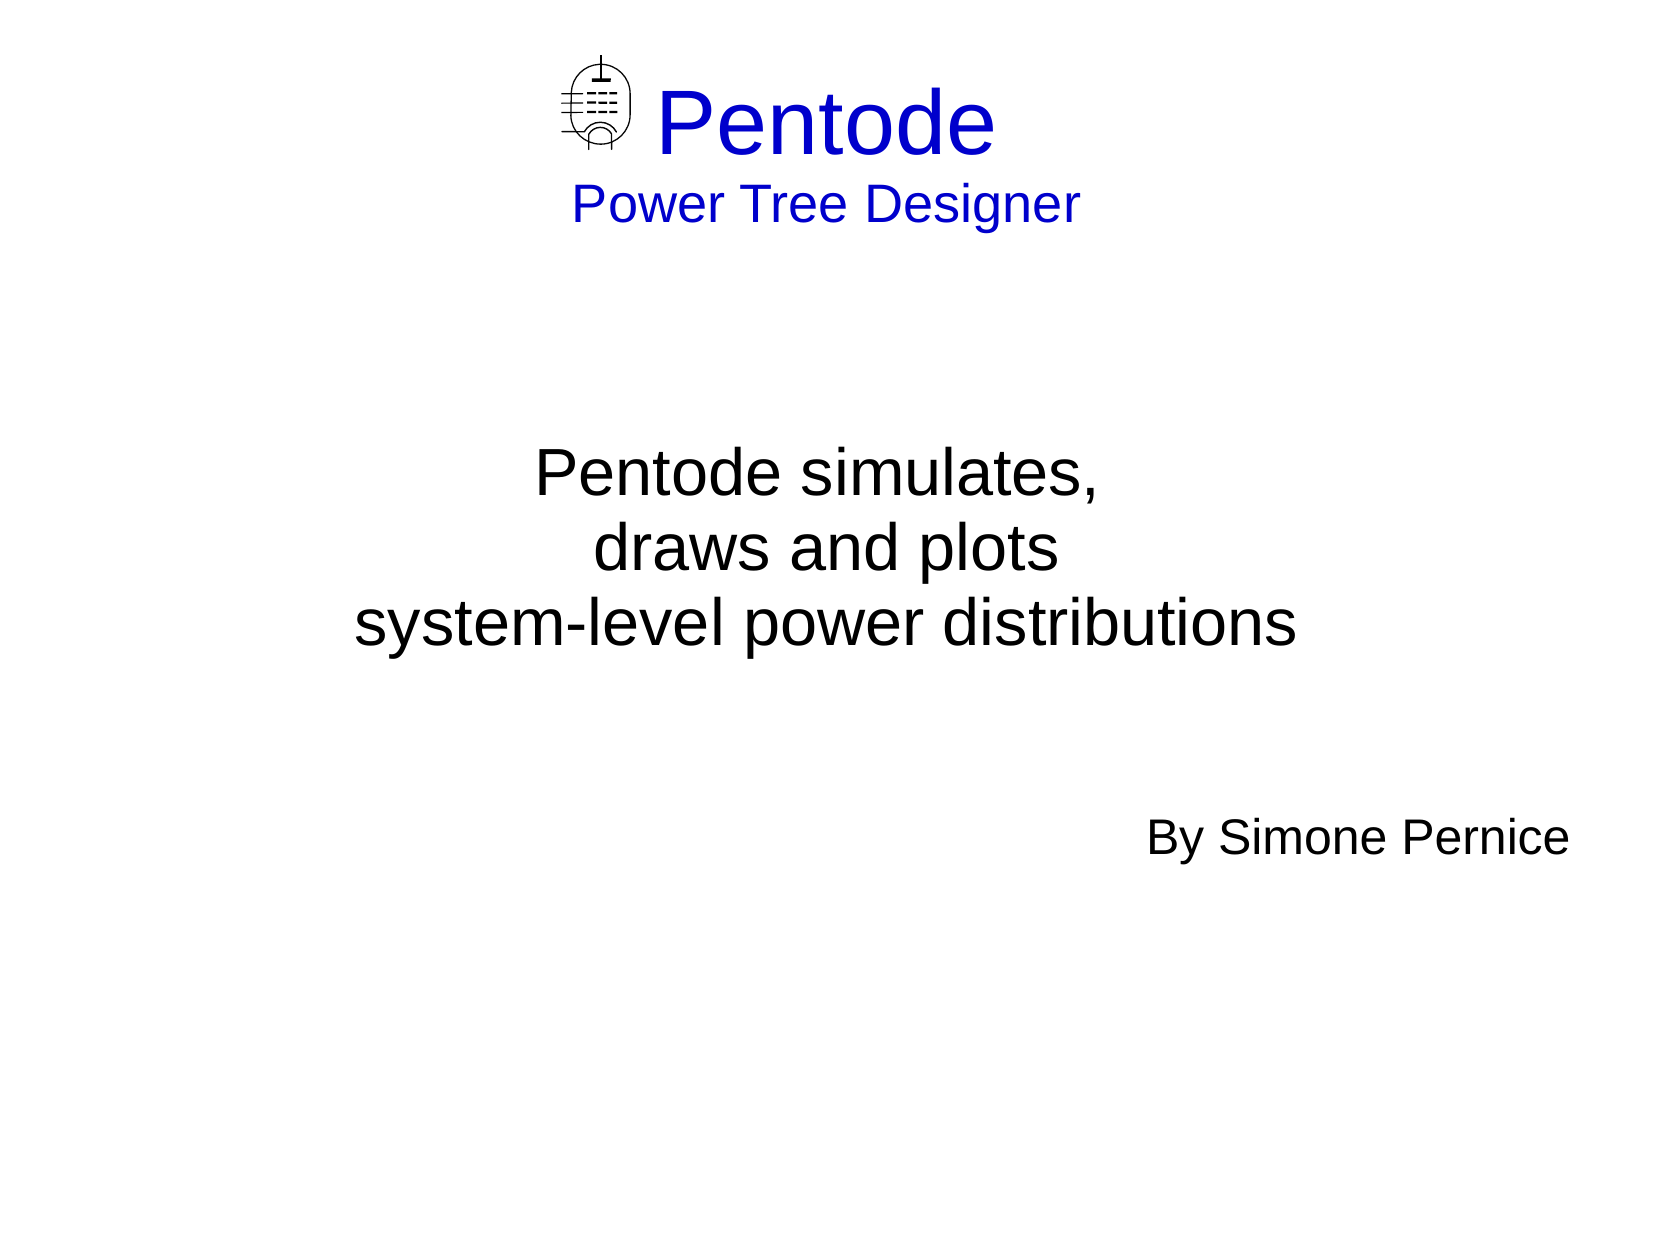

# Pentode Power Tree Designer
Pentode simulates,
draws and plots
system-level power distributions
By Simone Pernice